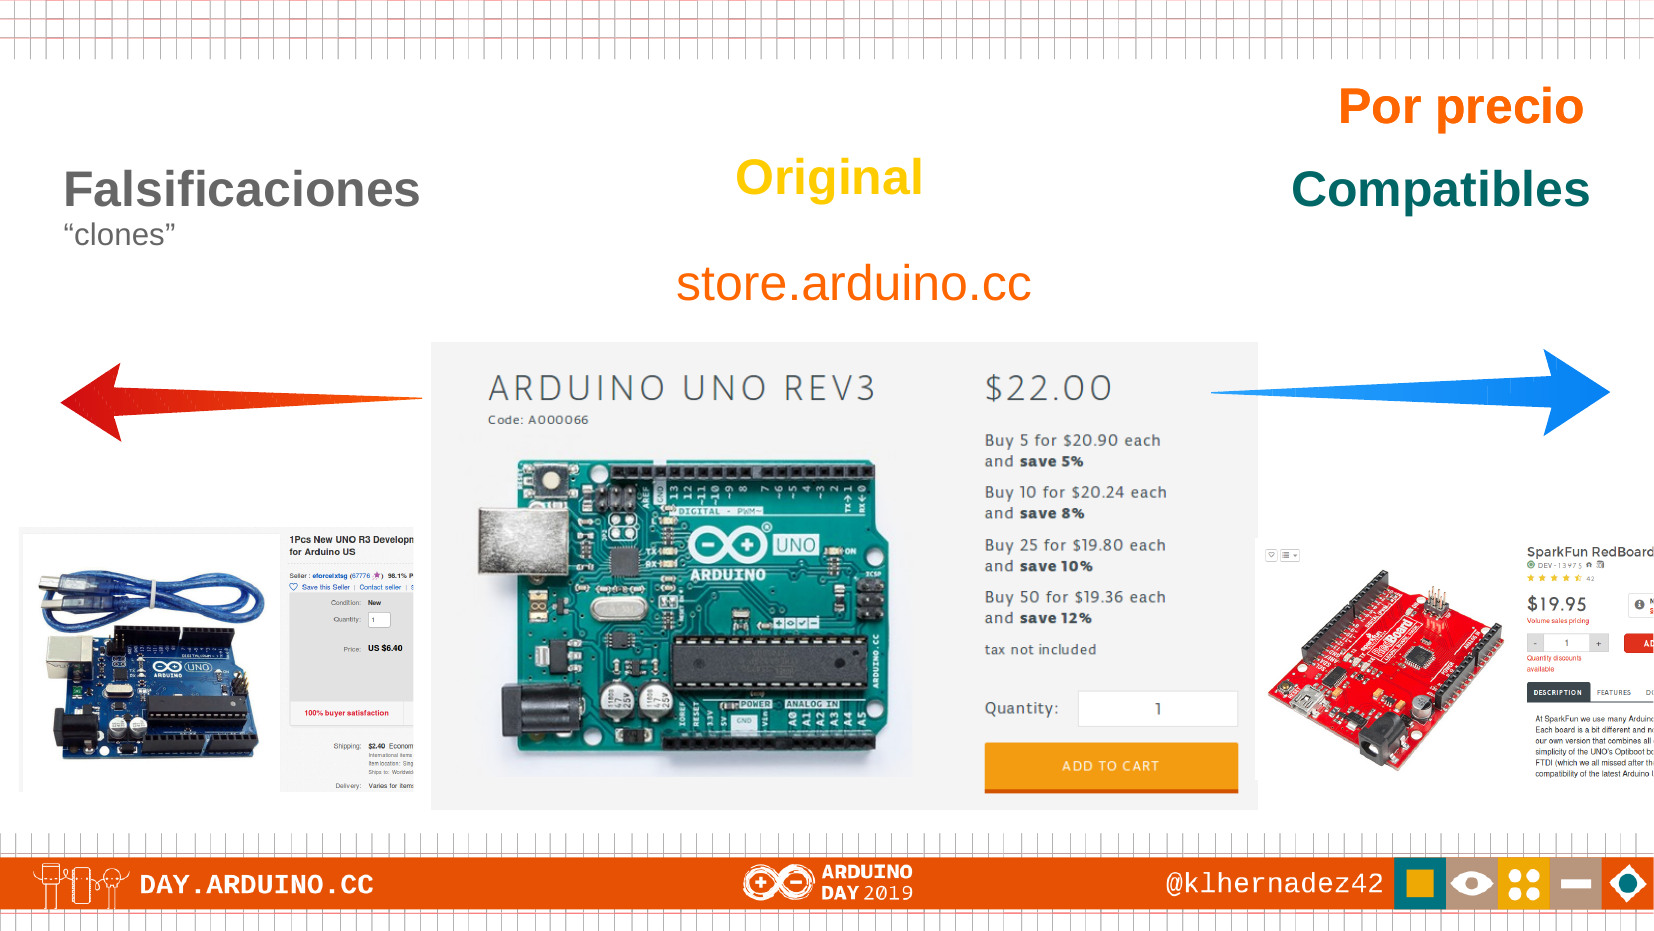

Por precio
Por precio
Original
Falsificaciones
“clones”
Compatibles
store.arduino.cc